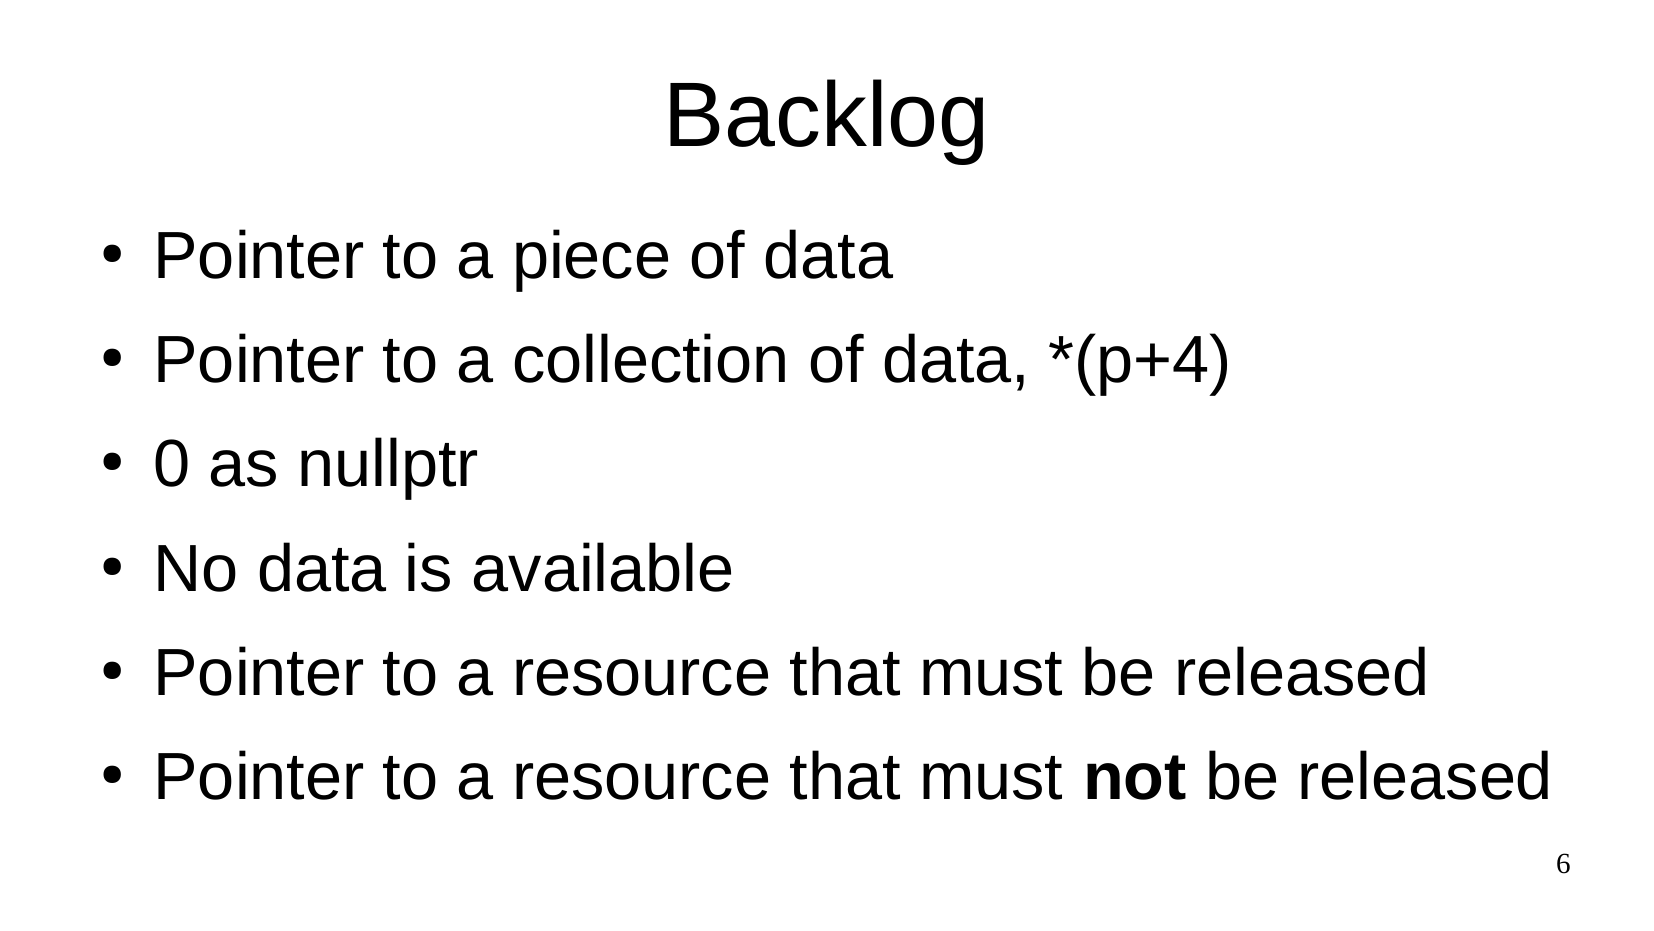

# Backlog
Pointer to a piece of data
Pointer to a collection of data, *(p+4)
0 as nullptr
No data is available
Pointer to a resource that must be released
Pointer to a resource that must not be released
6